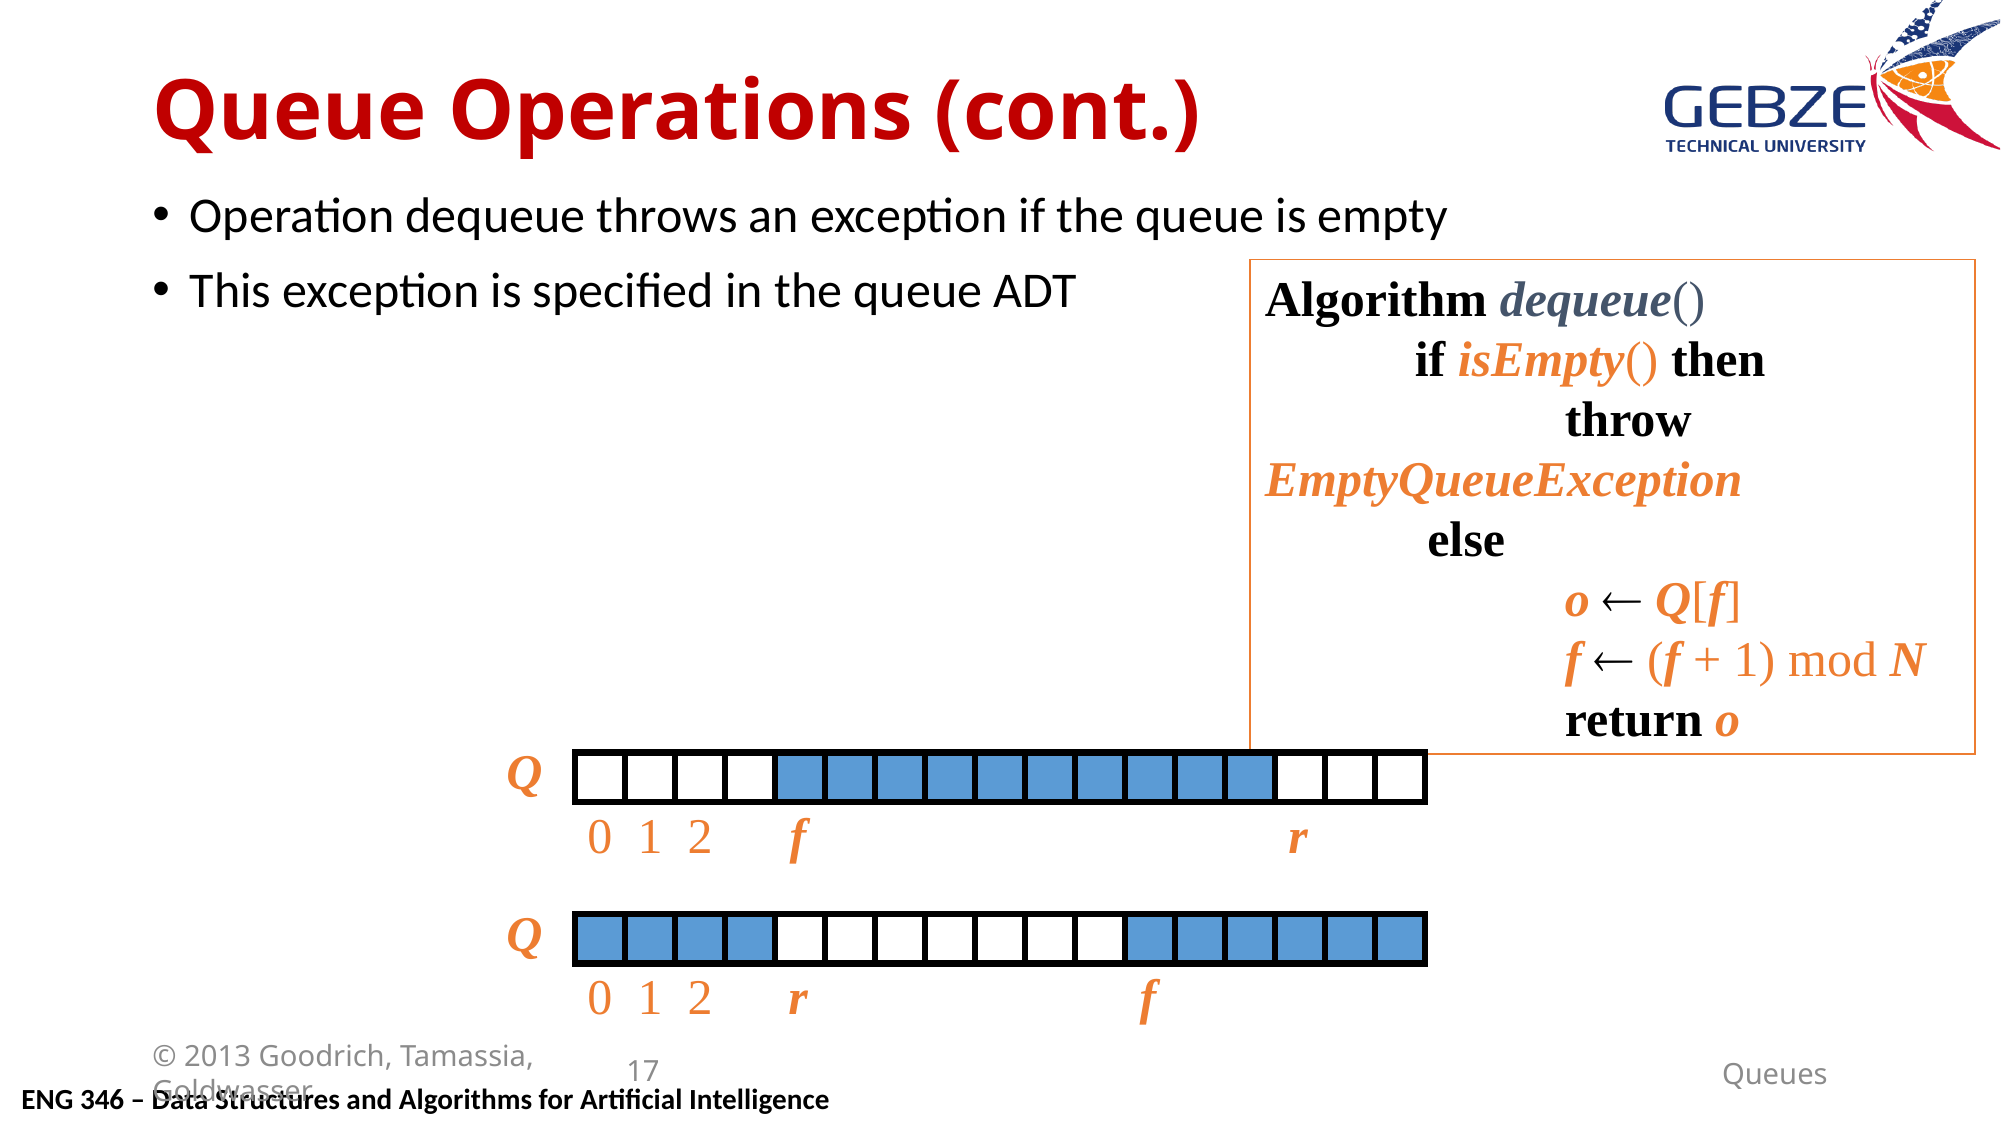

# Queue Operations (cont.)
Operation dequeue throws an exception if the queue is empty
This exception is specified in the queue ADT
Algorithm dequeue()
	if isEmpty() then
		throw EmptyQueueException
	 else
		o  Q[f]
		f  (f + 1) mod N
		return o
Q
0
1
2
f
r
Q
0
1
2
r
f
© 2013 Goodrich, Tamassia, Goldwasser
Queues